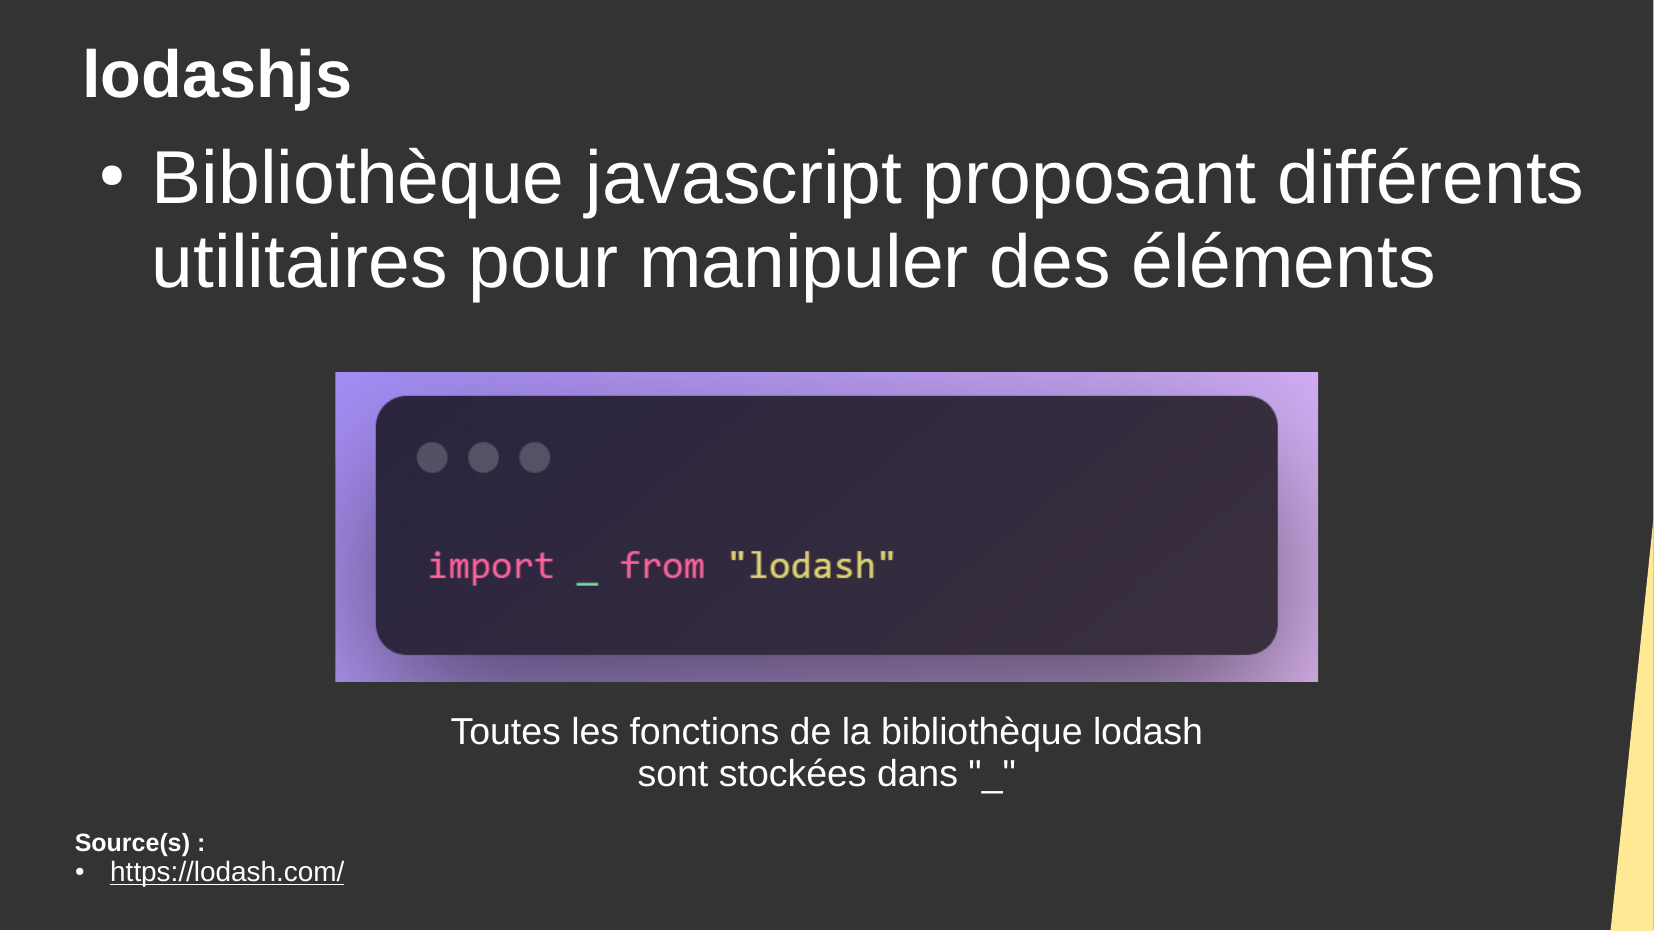

# lodashjs
Bibliothèque javascript proposant différents utilitaires pour manipuler des éléments
Toutes les fonctions de la bibliothèque lodash sont stockées dans "_"
Source(s) :
https://lodash.com/